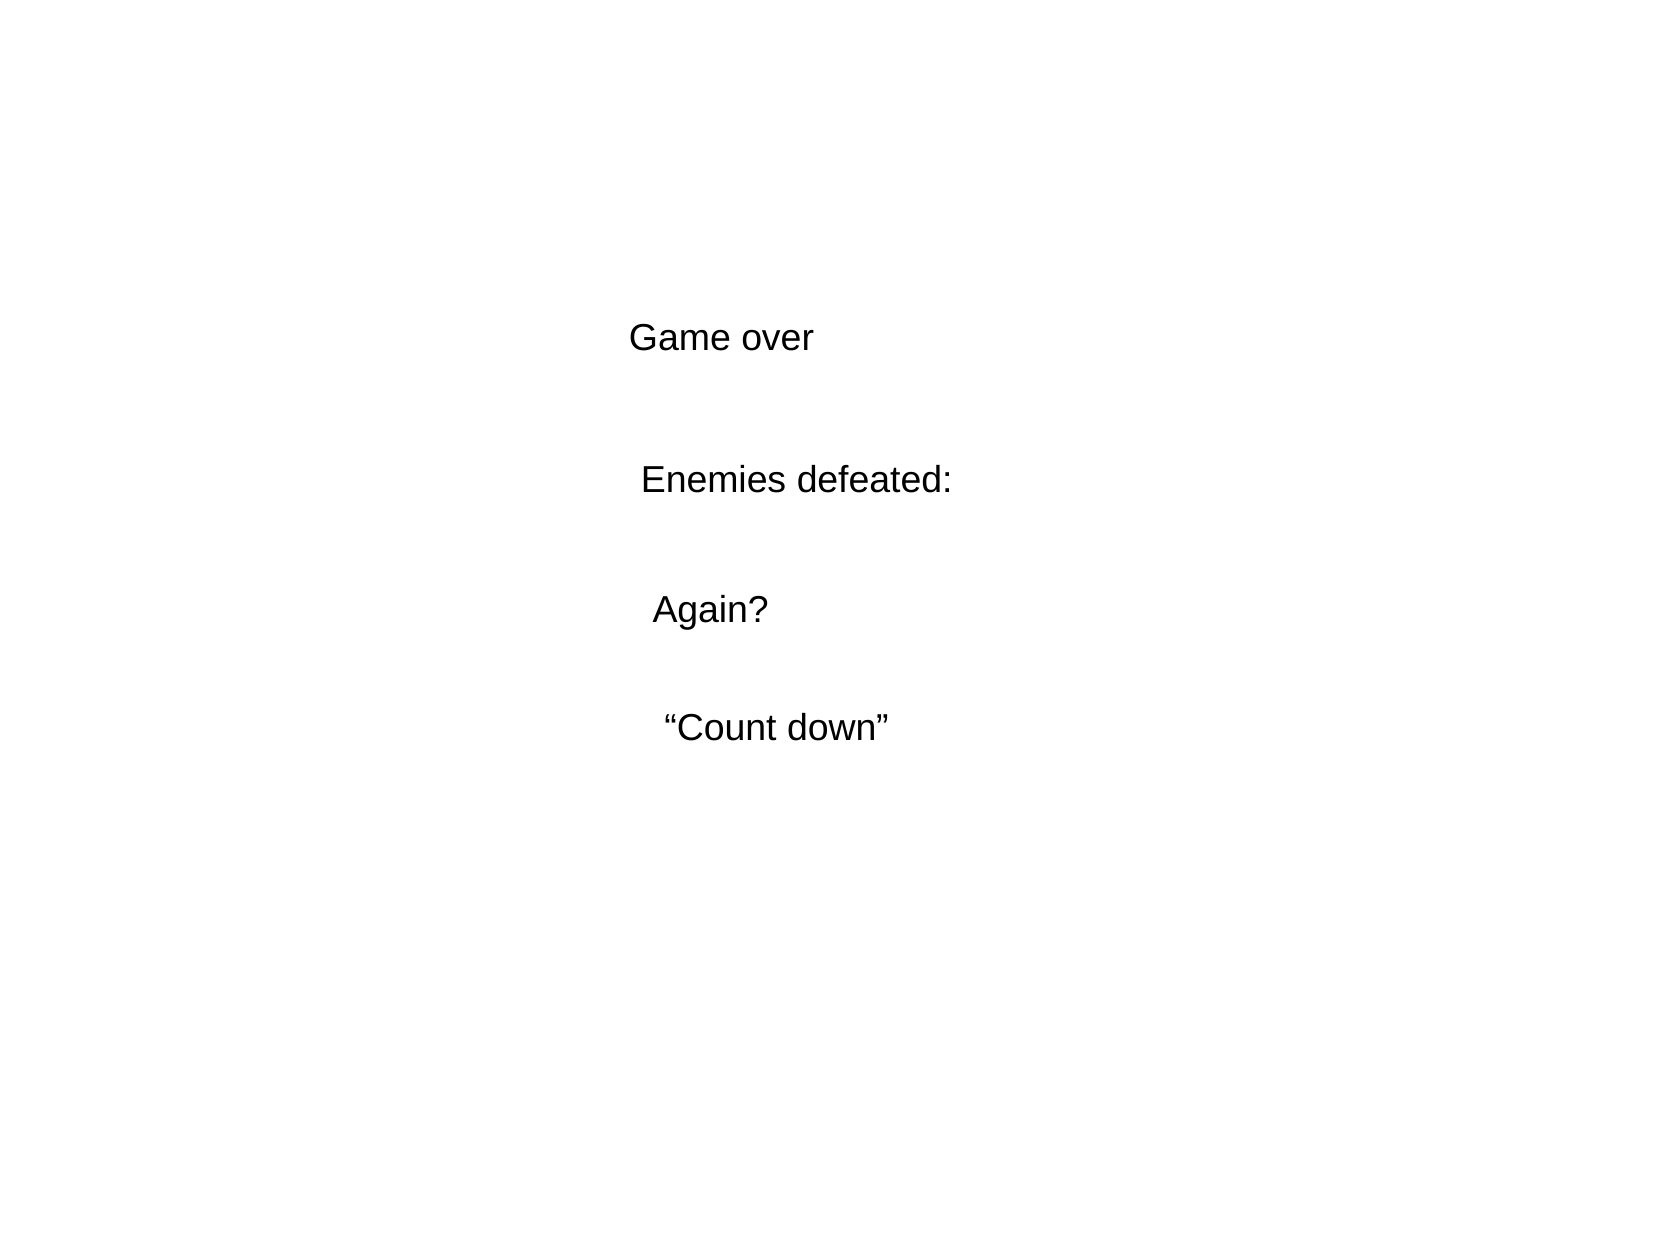

Game over
Enemies defeated:
Again?
“Count down”